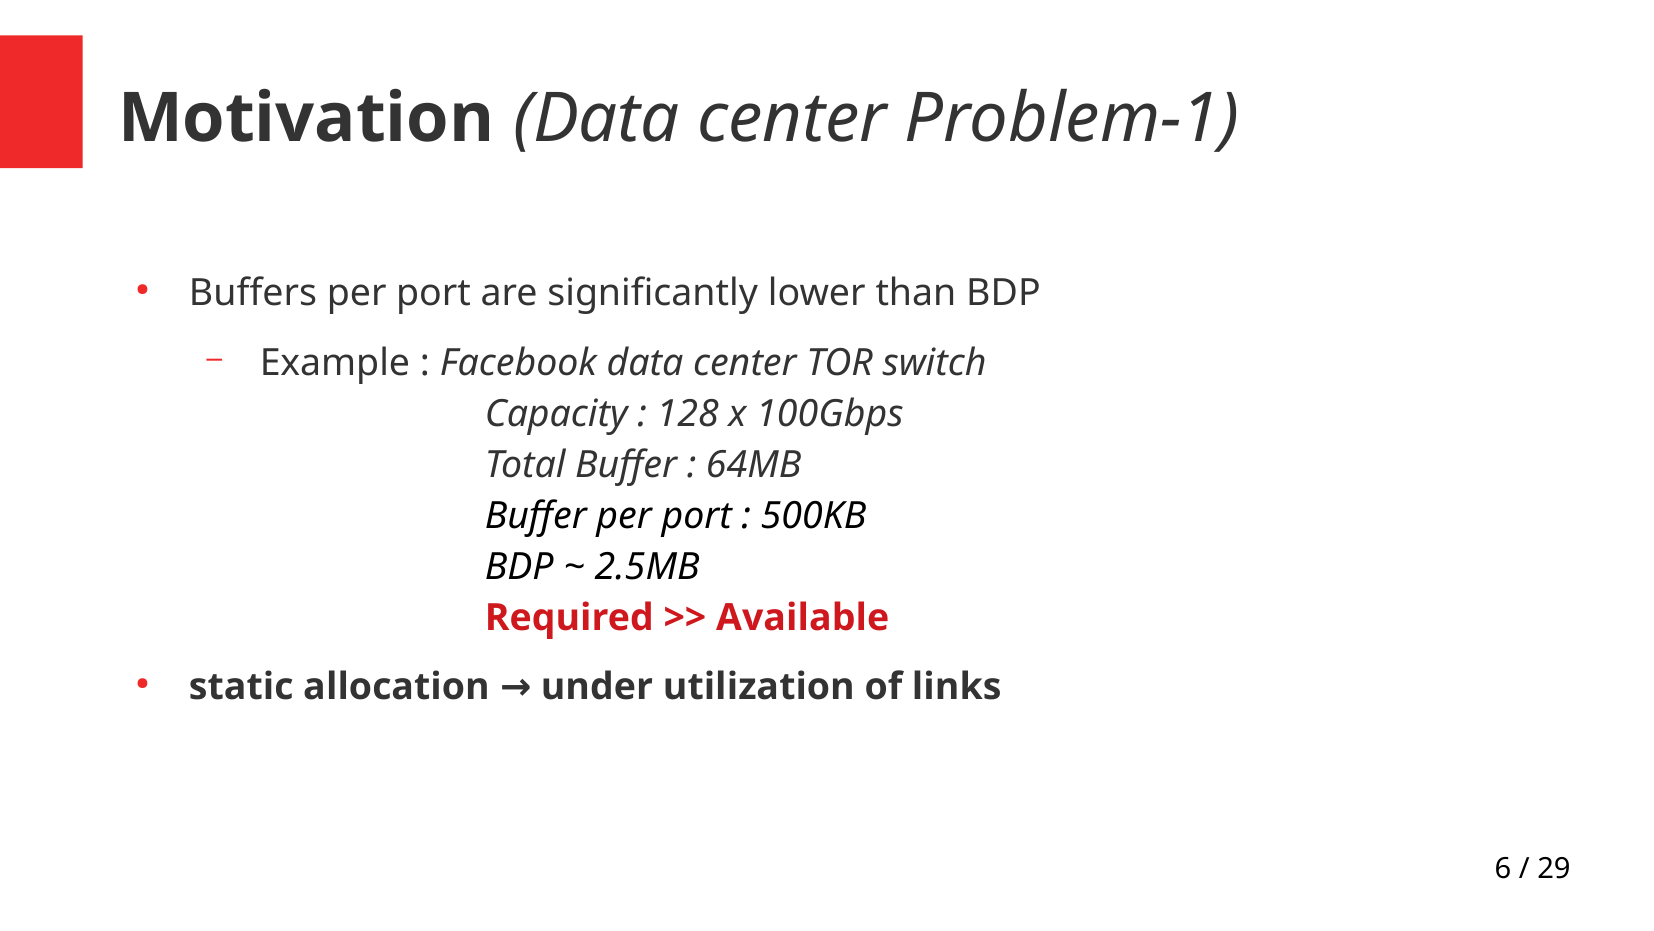

# Motivation (Data center Problem-1)
Buffers per port are significantly lower than BDP
Example : Facebook data center TOR switch
			Capacity : 128 x 100Gbps
			Total Buffer : 64MB
			Buffer per port : 500KB
			BDP ~ 2.5MB
			Required >> Available
static allocation → under utilization of links
6